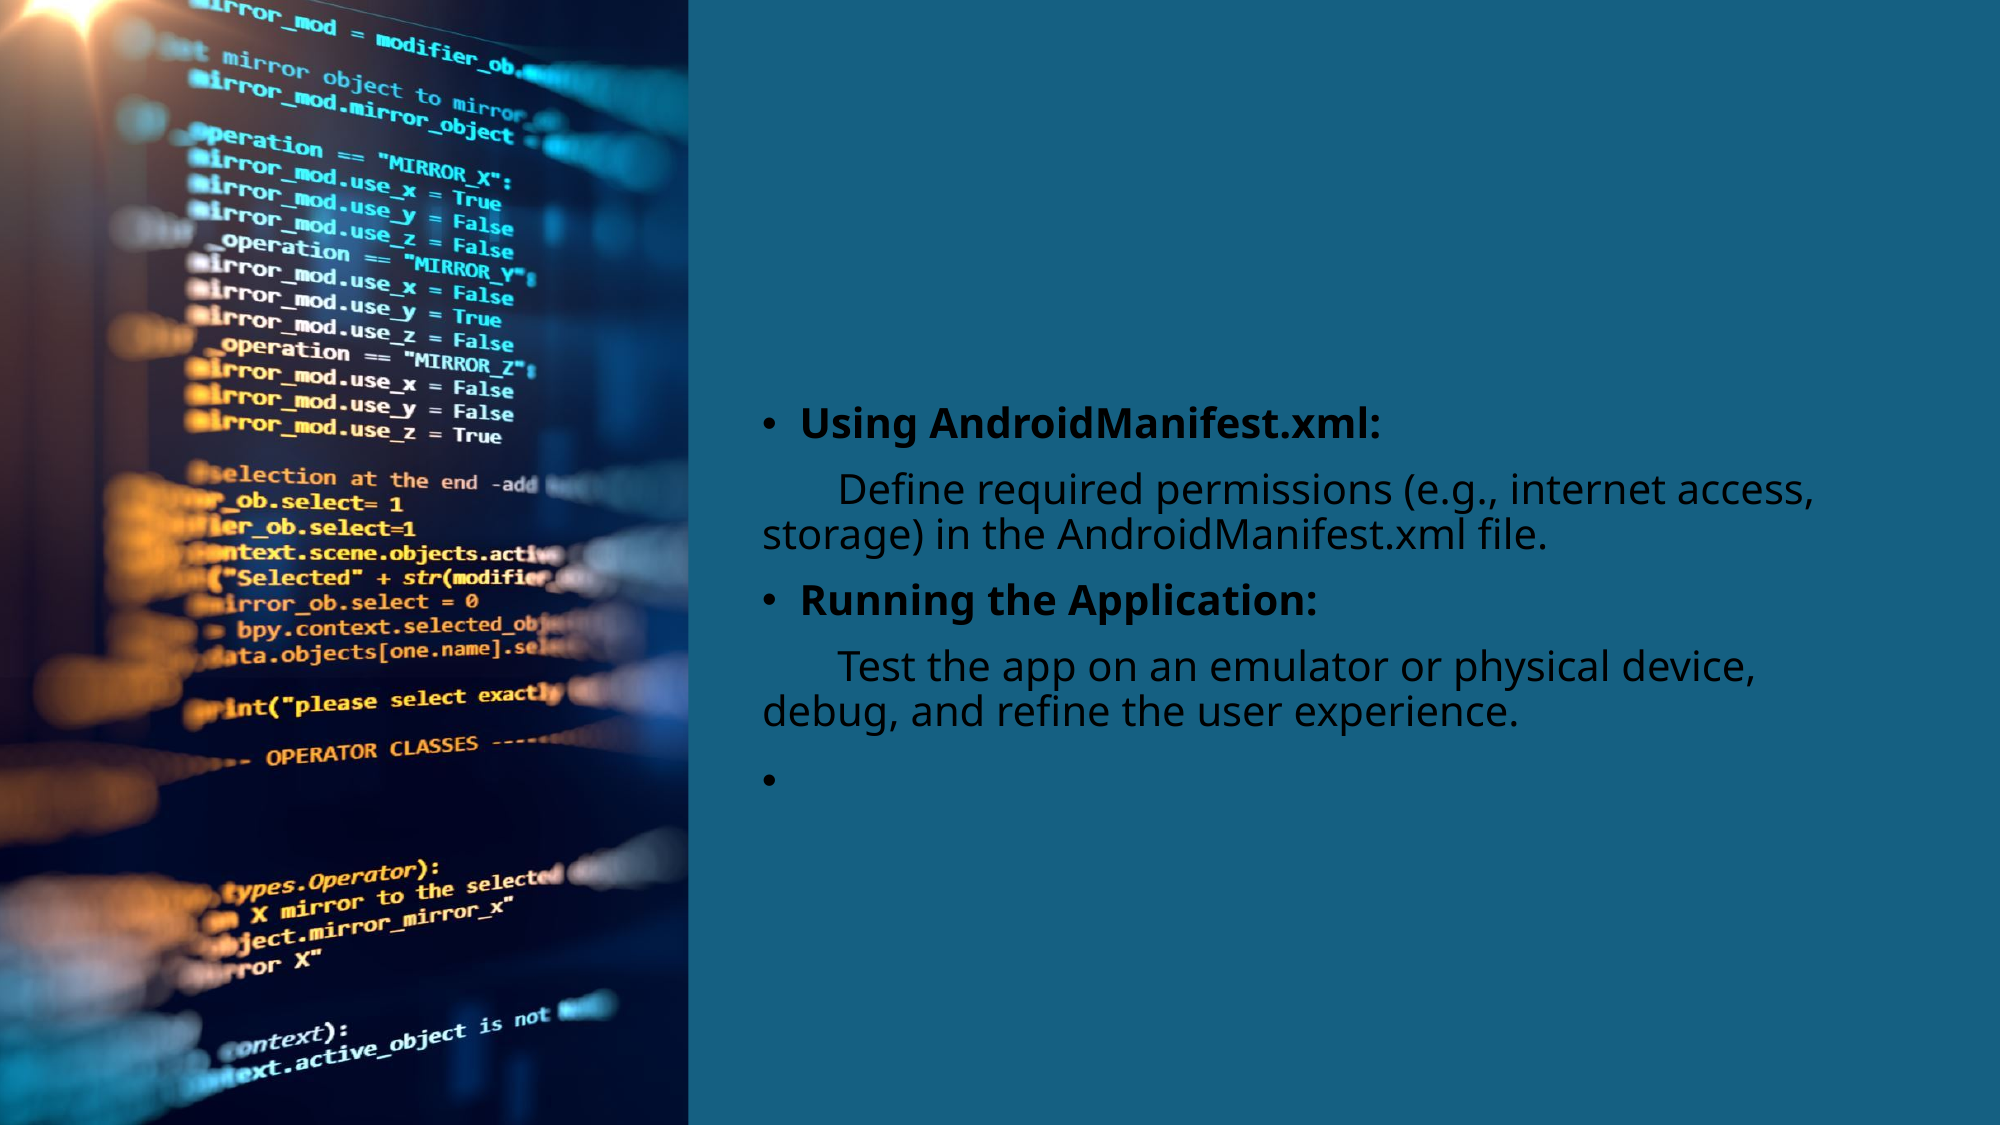

# Using AndroidManifest.xml:
 Define required permissions (e.g., internet access, storage) in the AndroidManifest.xml file.
Running the Application:
 Test the app on an emulator or physical device, debug, and refine the user experience.